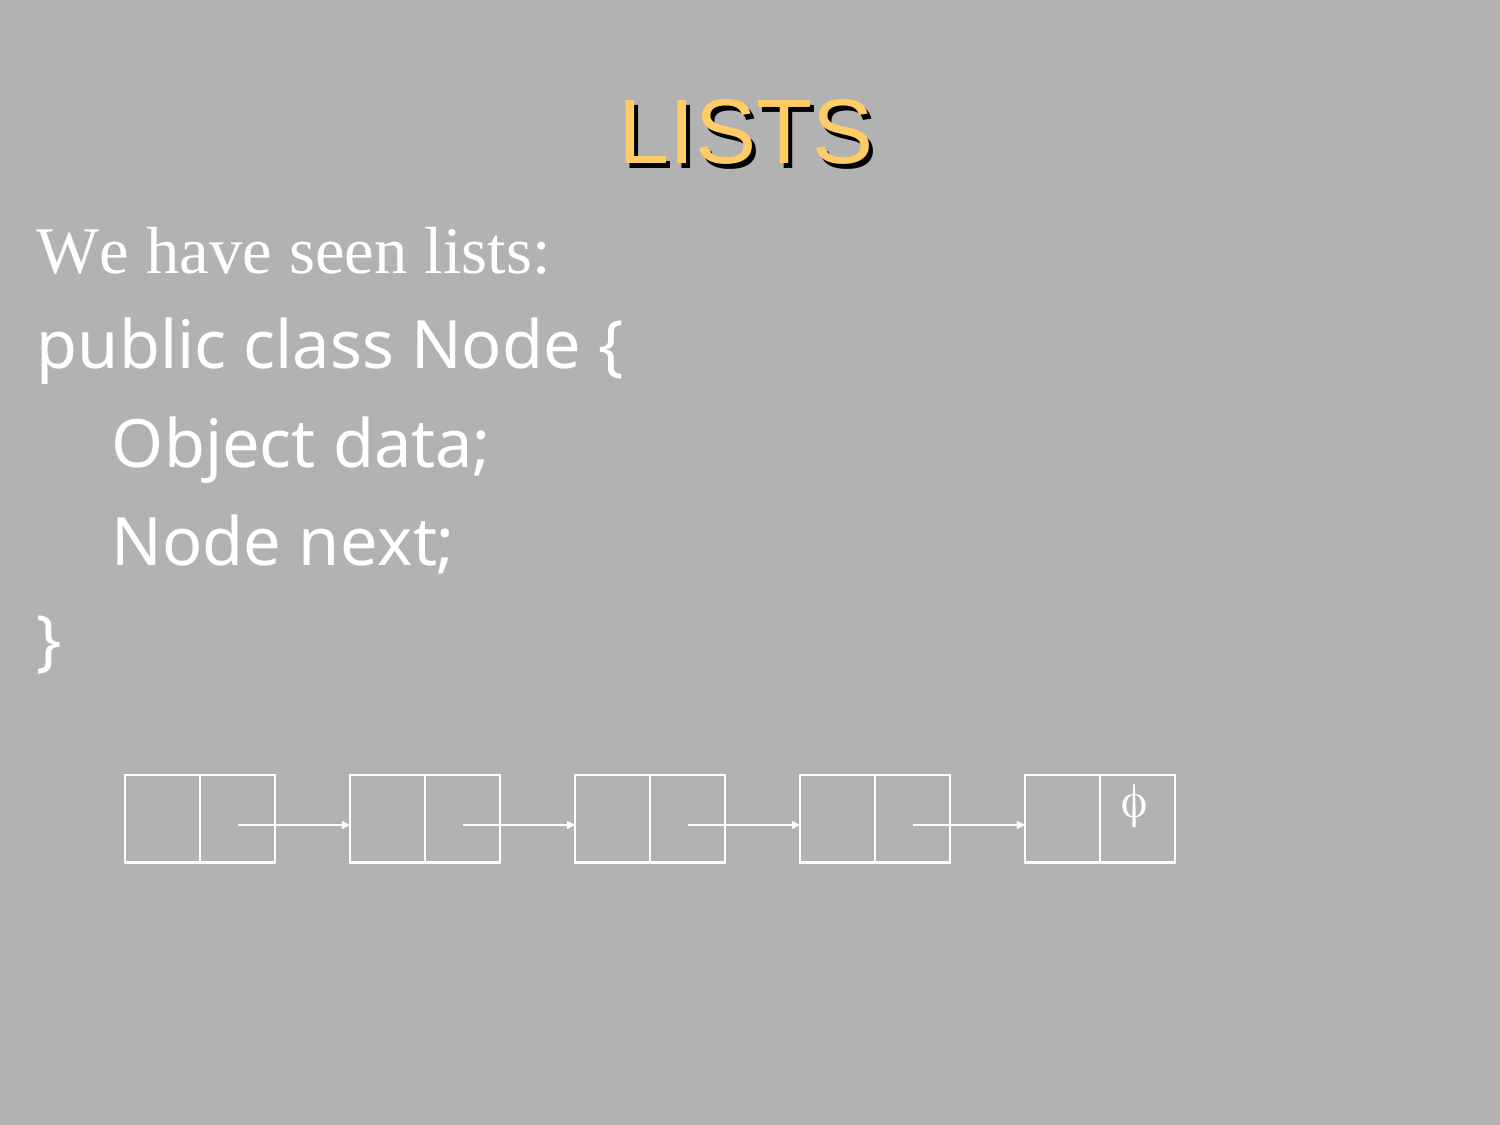

# LISTS
We have seen lists:
public class Node {
Object data;
Node next;
}
